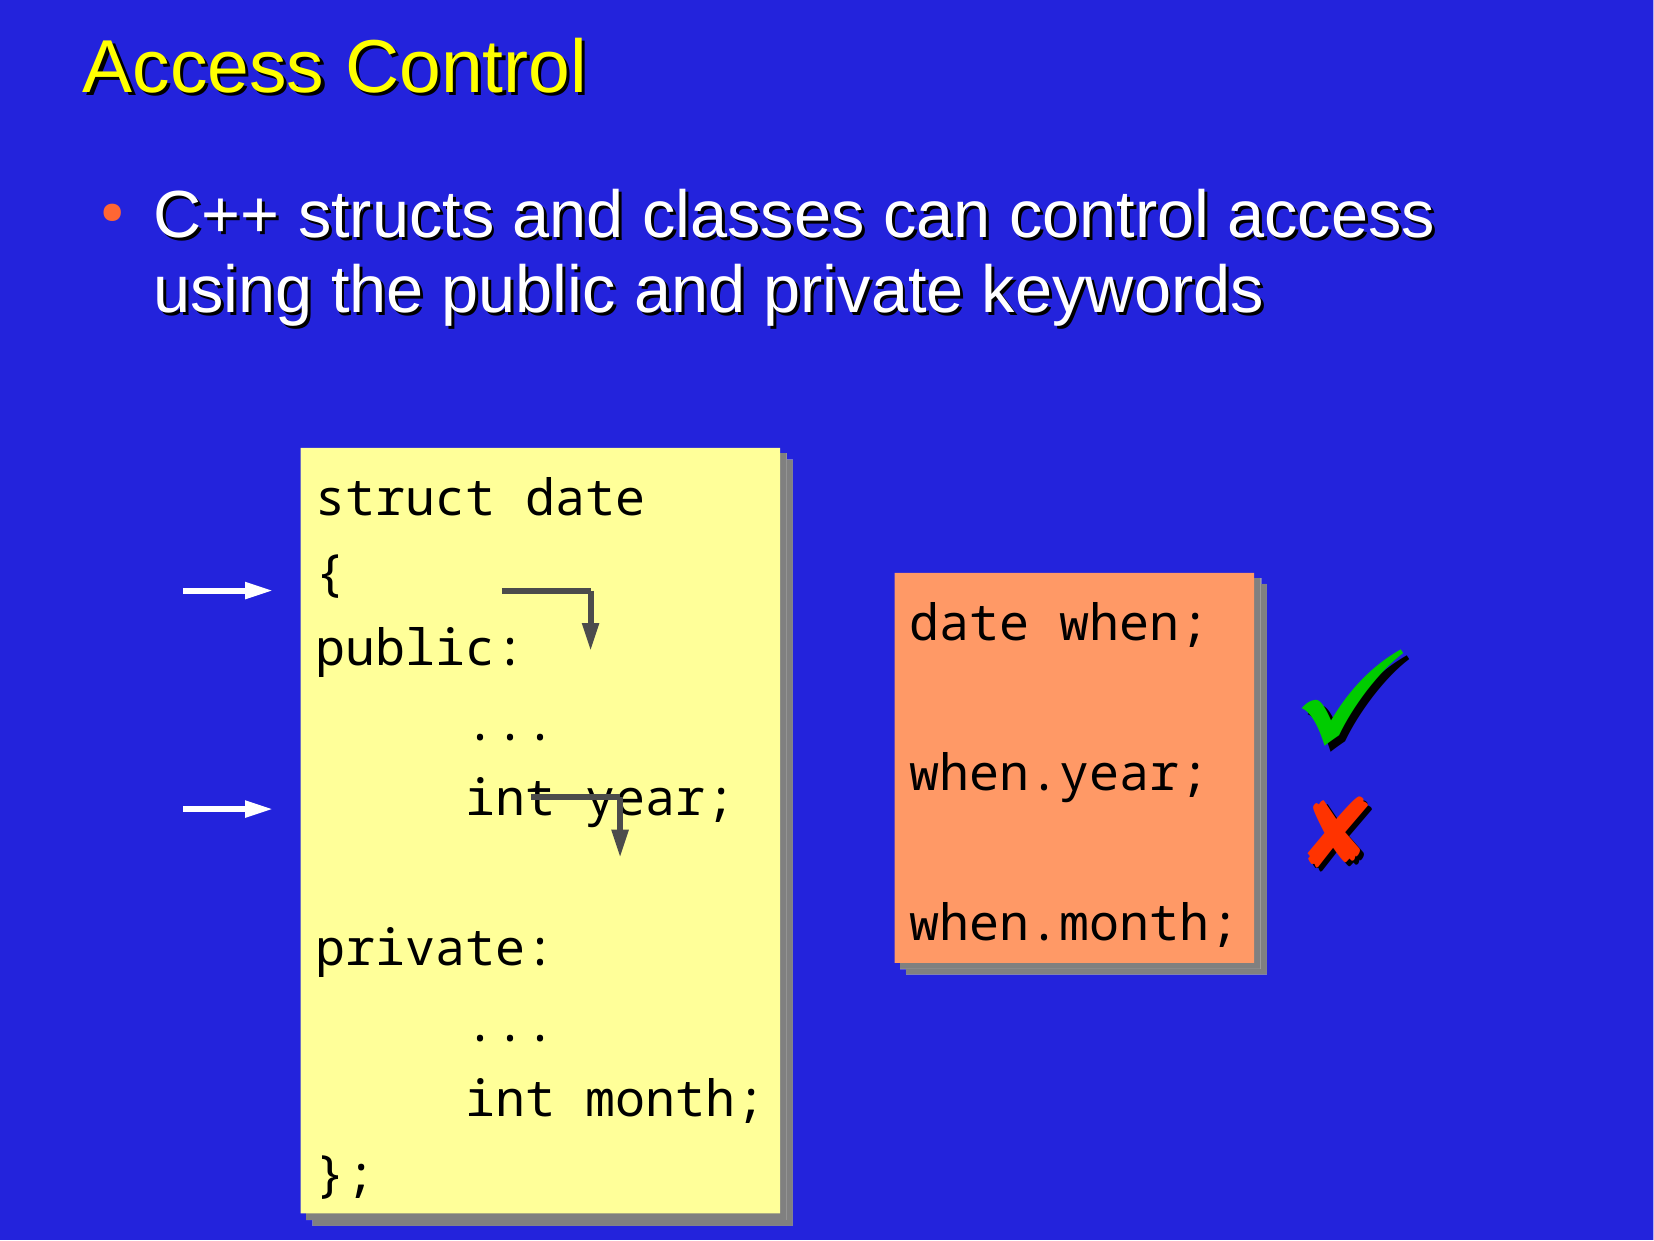

# Access Control
C++ structs and classes can control access
using the public and private keywords
struct date
{
public:
 ...
 int year;
private:
 ...
 int month;
};
date when;
when.year;
when.month;

